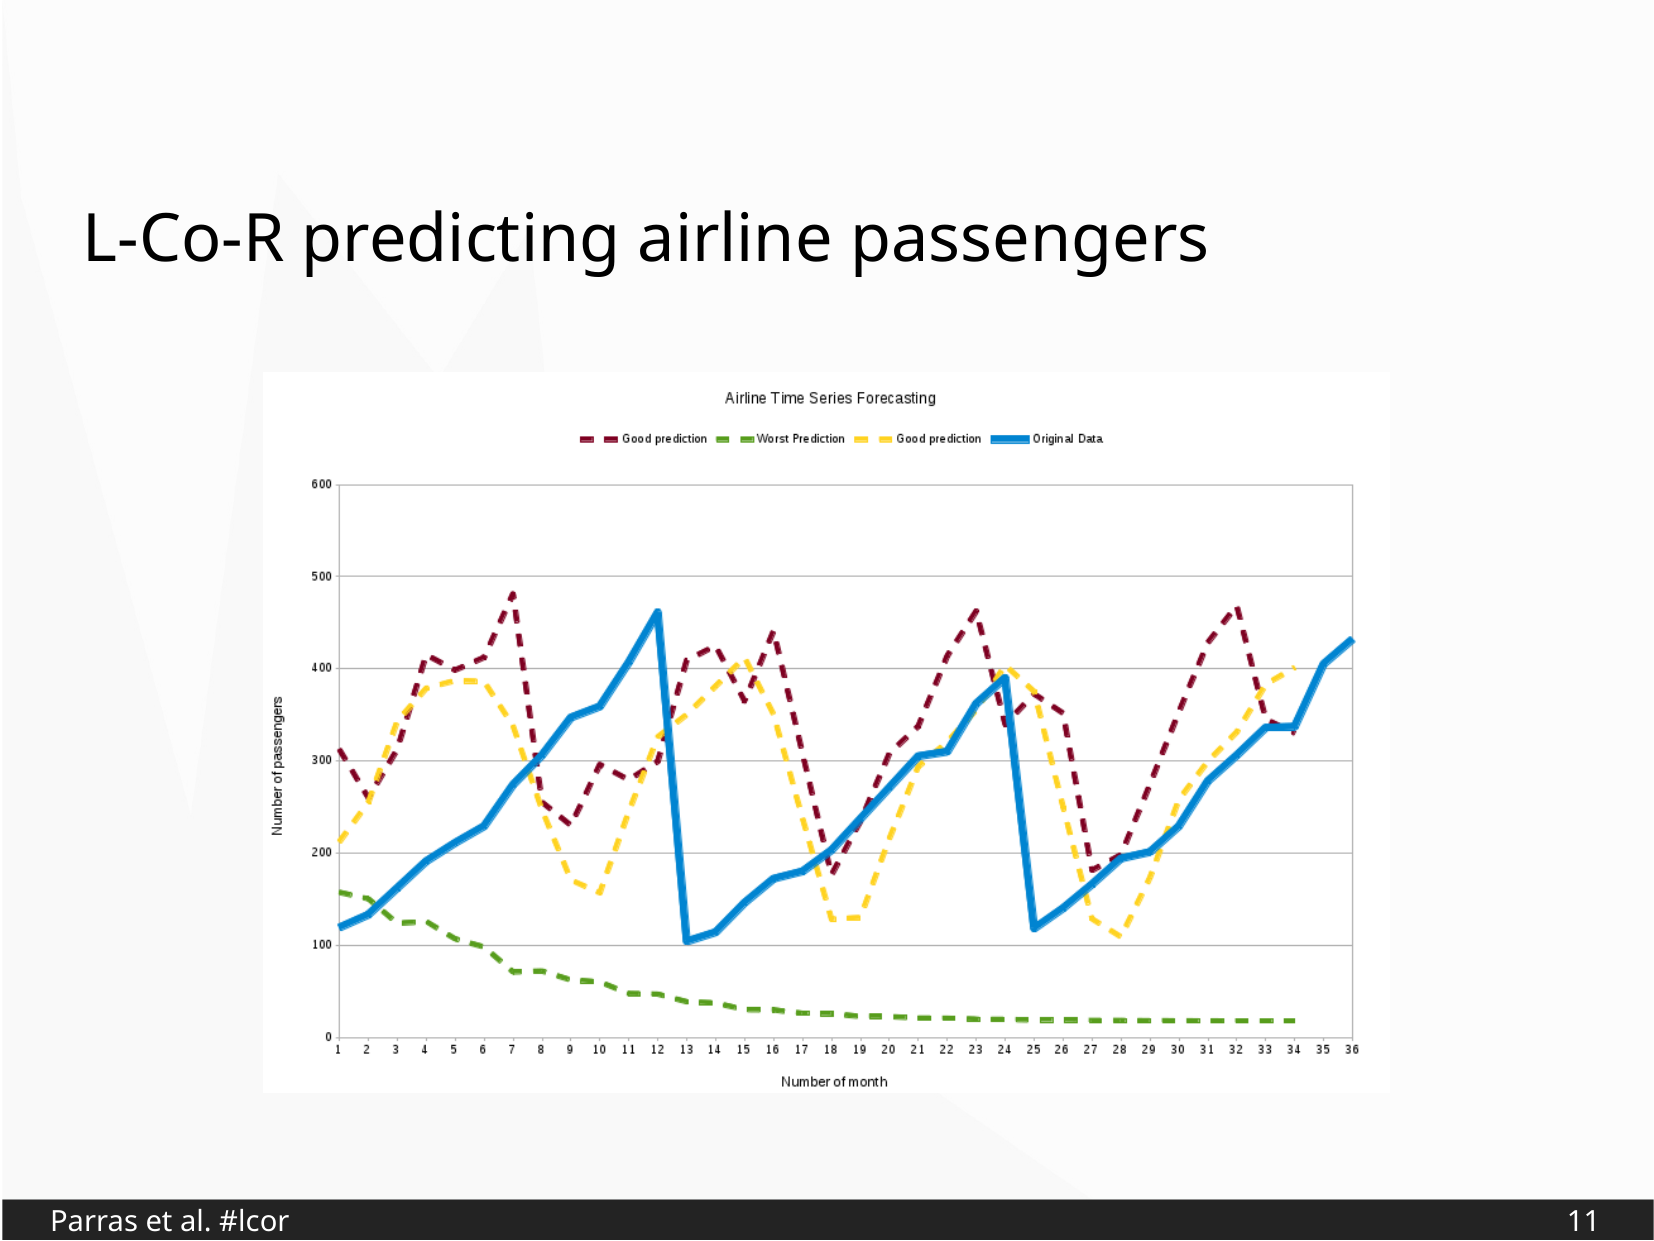

# L-Co-R predicting airline passengers
Parras et al. #lcor
11